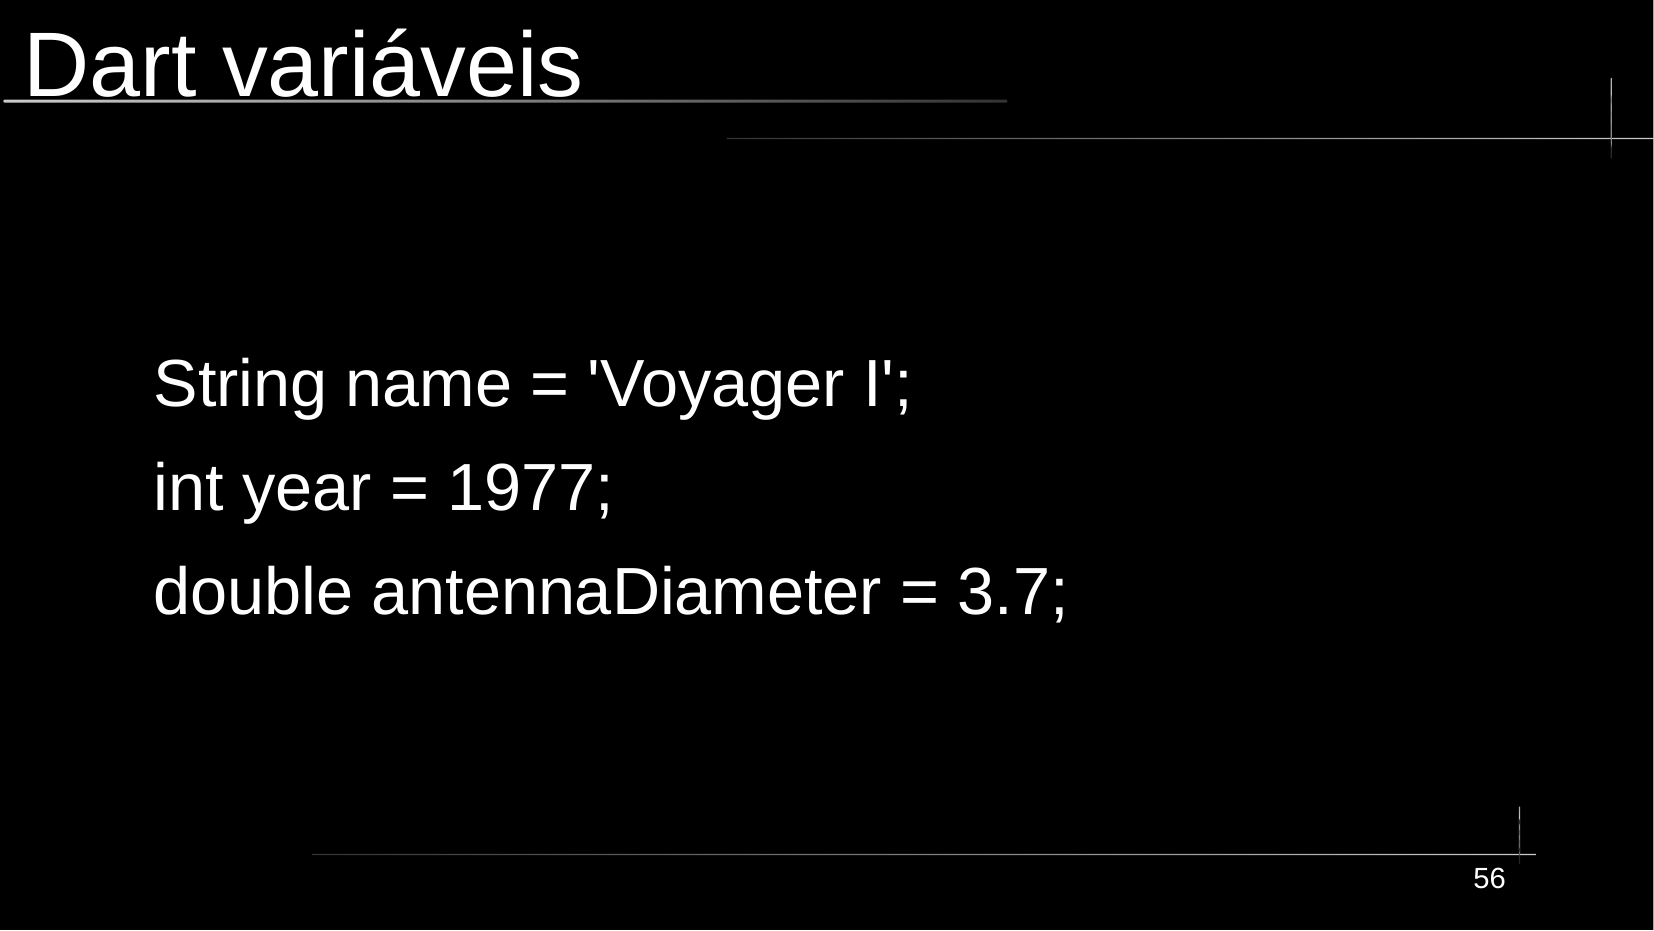

# Dart variáveis
String name = 'Voyager I';
int year = 1977;
double antennaDiameter = 3.7;
56